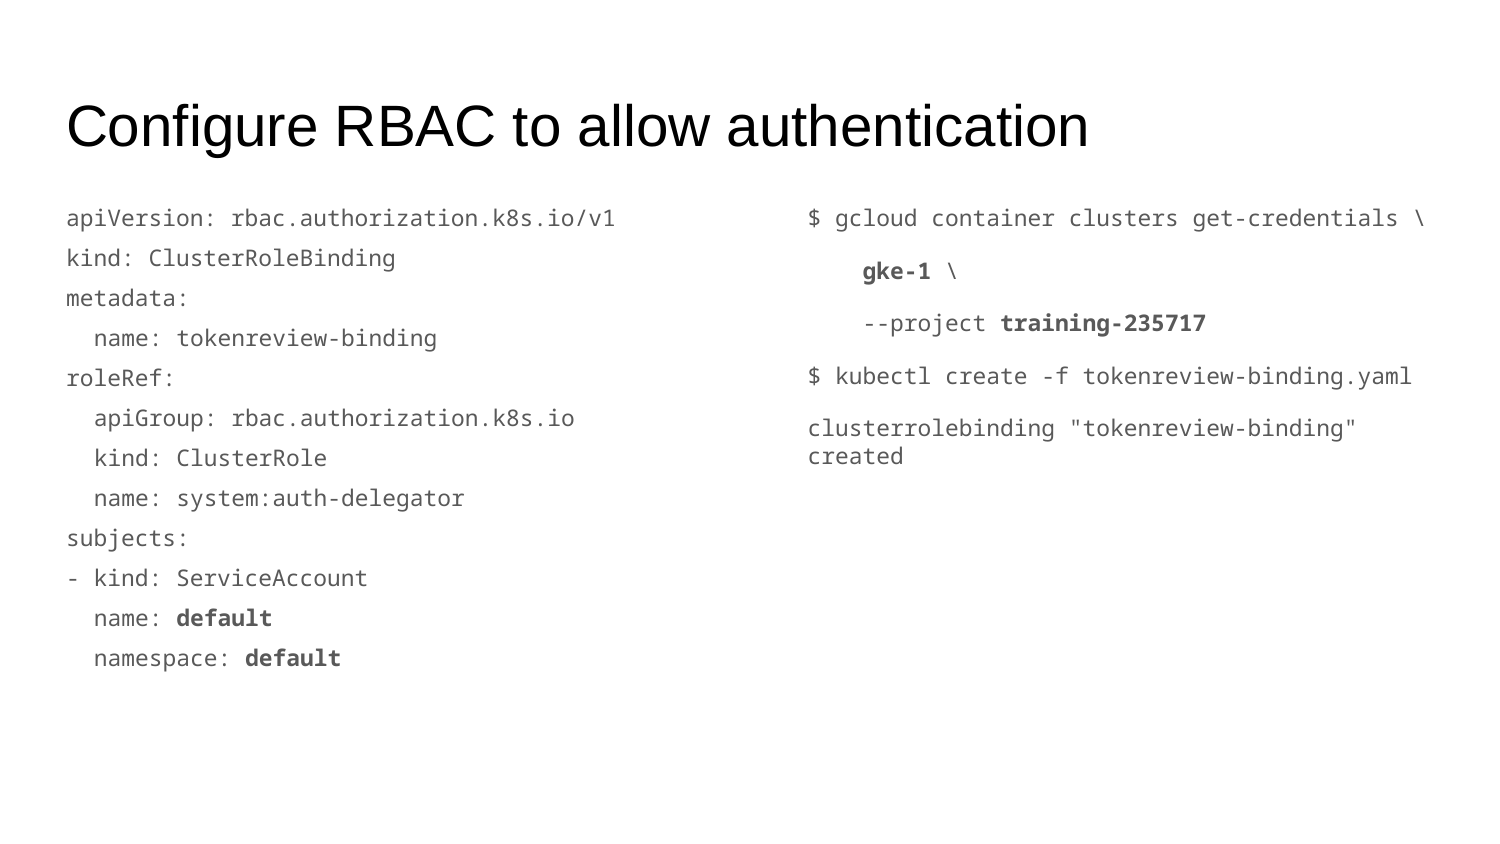

# Configure RBAC to allow authentication
apiVersion: rbac.authorization.k8s.io/v1
kind: ClusterRoleBinding
metadata:
 name: tokenreview-binding
roleRef:
 apiGroup: rbac.authorization.k8s.io
 kind: ClusterRole
 name: system:auth-delegator
subjects:
- kind: ServiceAccount
 name: default
 namespace: default
$ gcloud container clusters get-credentials \
 gke-1 \
 --project training-235717
$ kubectl create -f tokenreview-binding.yaml
clusterrolebinding "tokenreview-binding" created